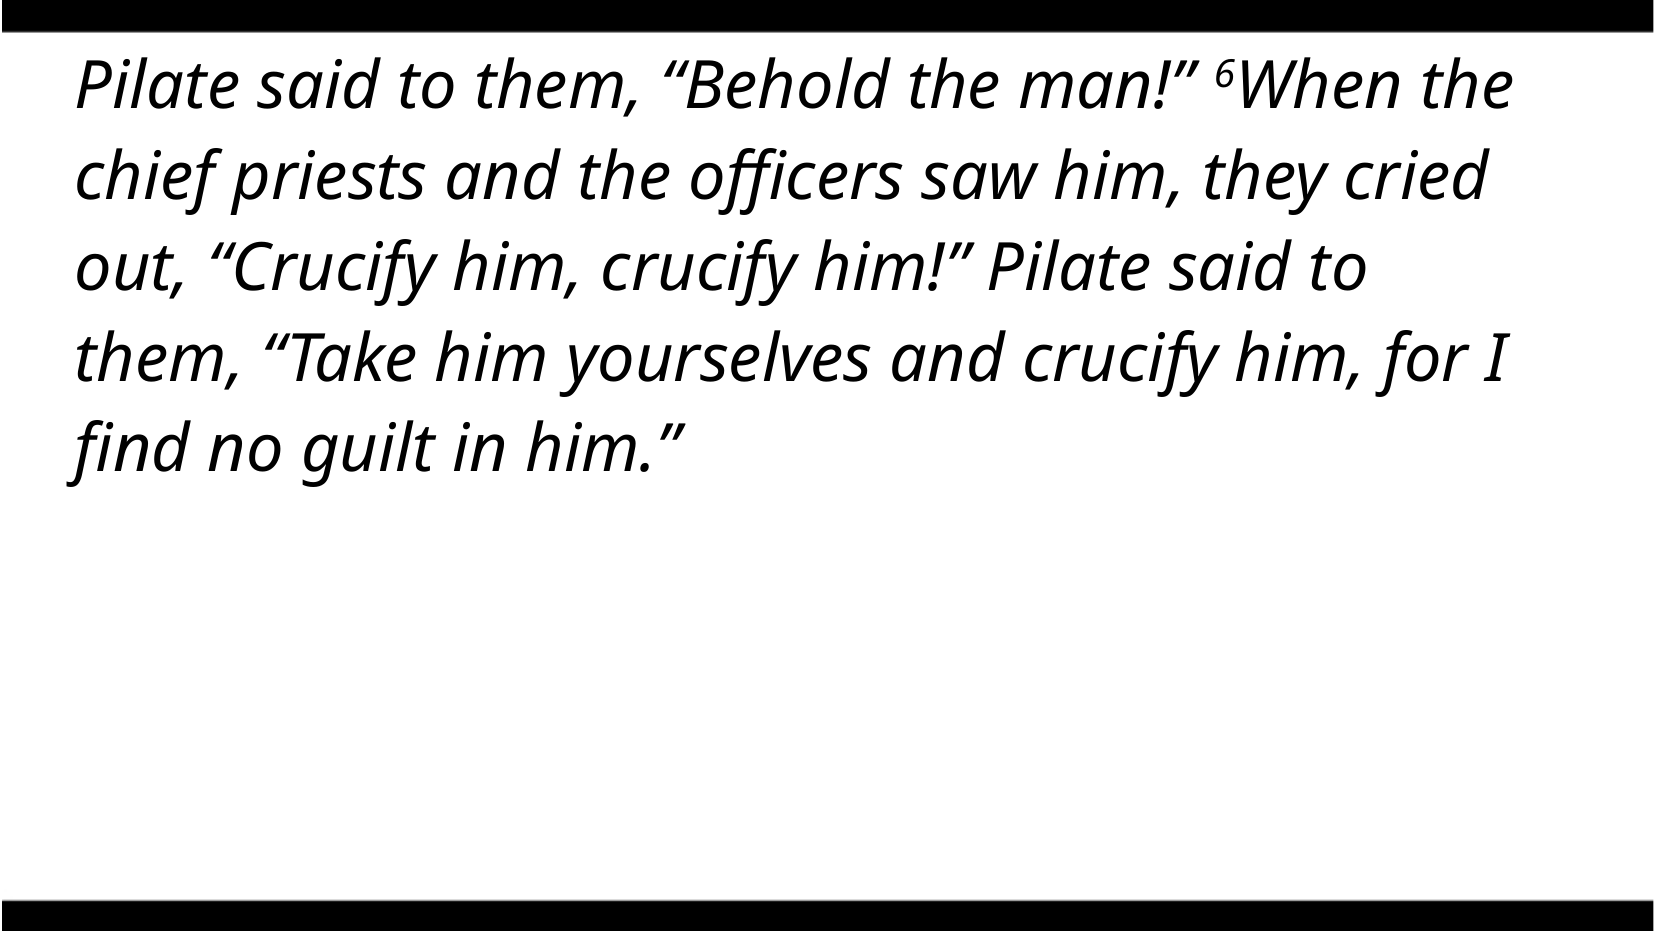

Pilate said to them, “Behold the man!” 6When the chief priests and the officers saw him, they cried out, “Crucify him, crucify him!” Pilate said to them, “Take him yourselves and crucify him, for I find no guilt in him.”